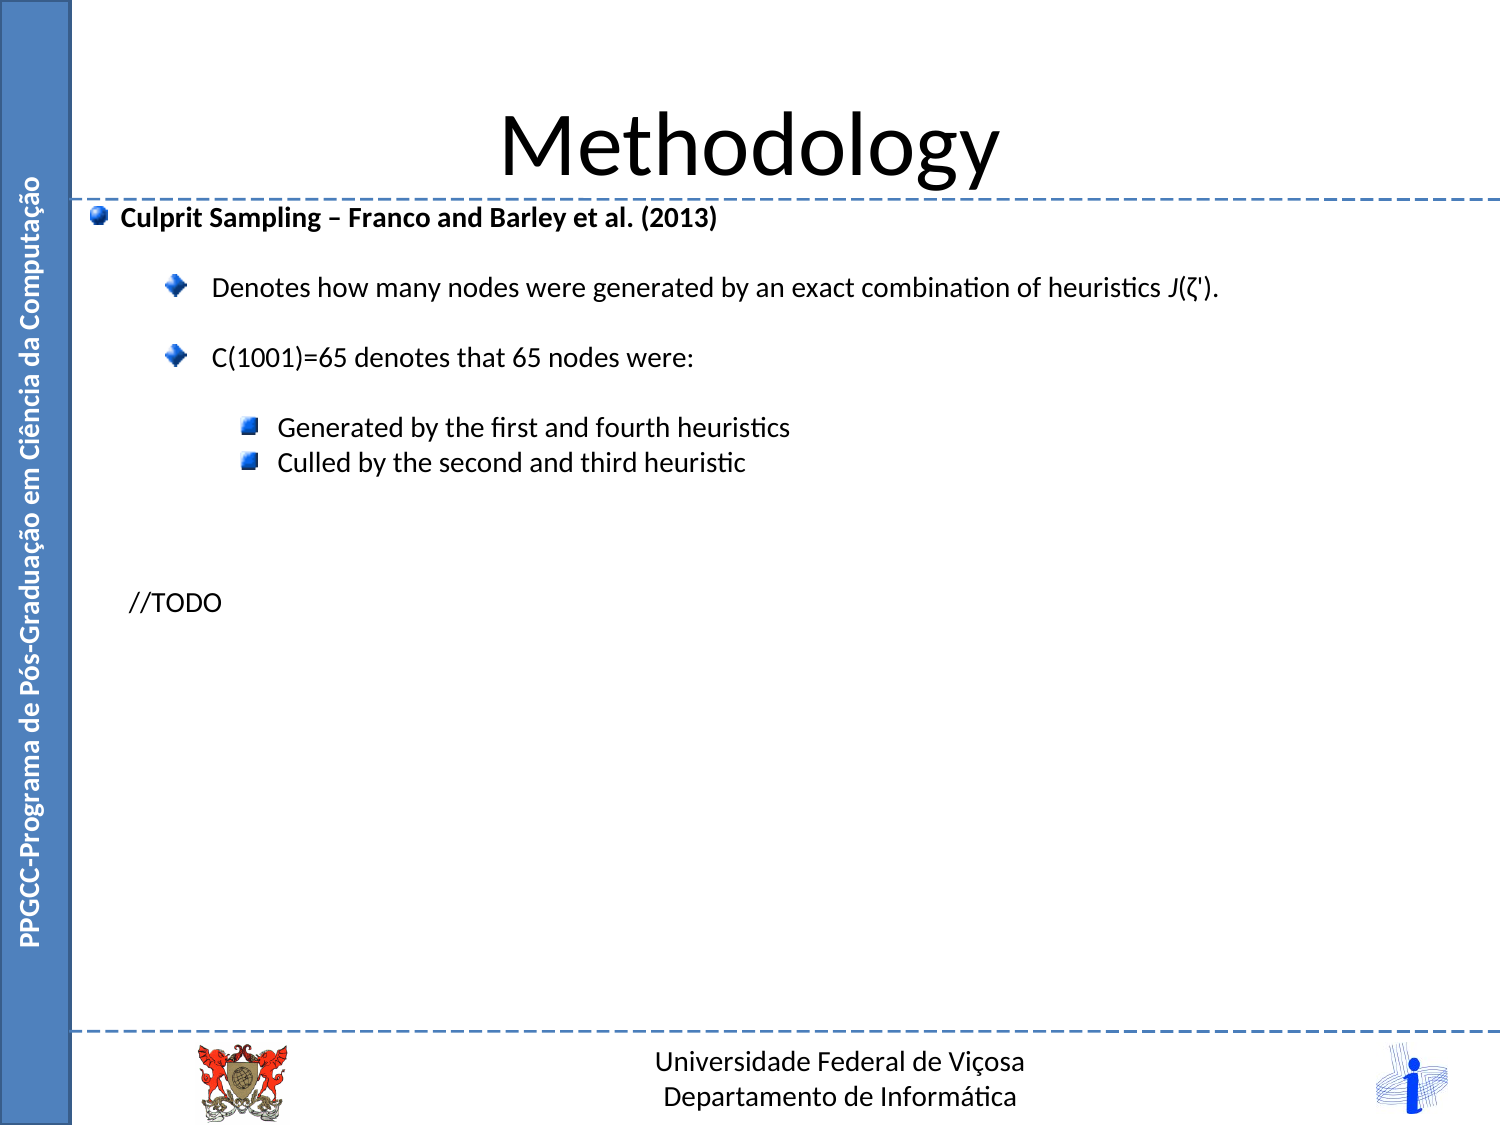

Methodology
 Culprit Sampling – Franco and Barley et al. (2013)
Denotes how many nodes were generated by an exact combination of heuristics J(ζ').
C(1001)=65 denotes that 65 nodes were:
Generated by the first and fourth heuristics
Culled by the second and third heuristic
 //TODO
PPGCC-Programa de Pós-Graduação em Ciência da Computação
Universidade Federal de Viçosa
Departamento de Informática